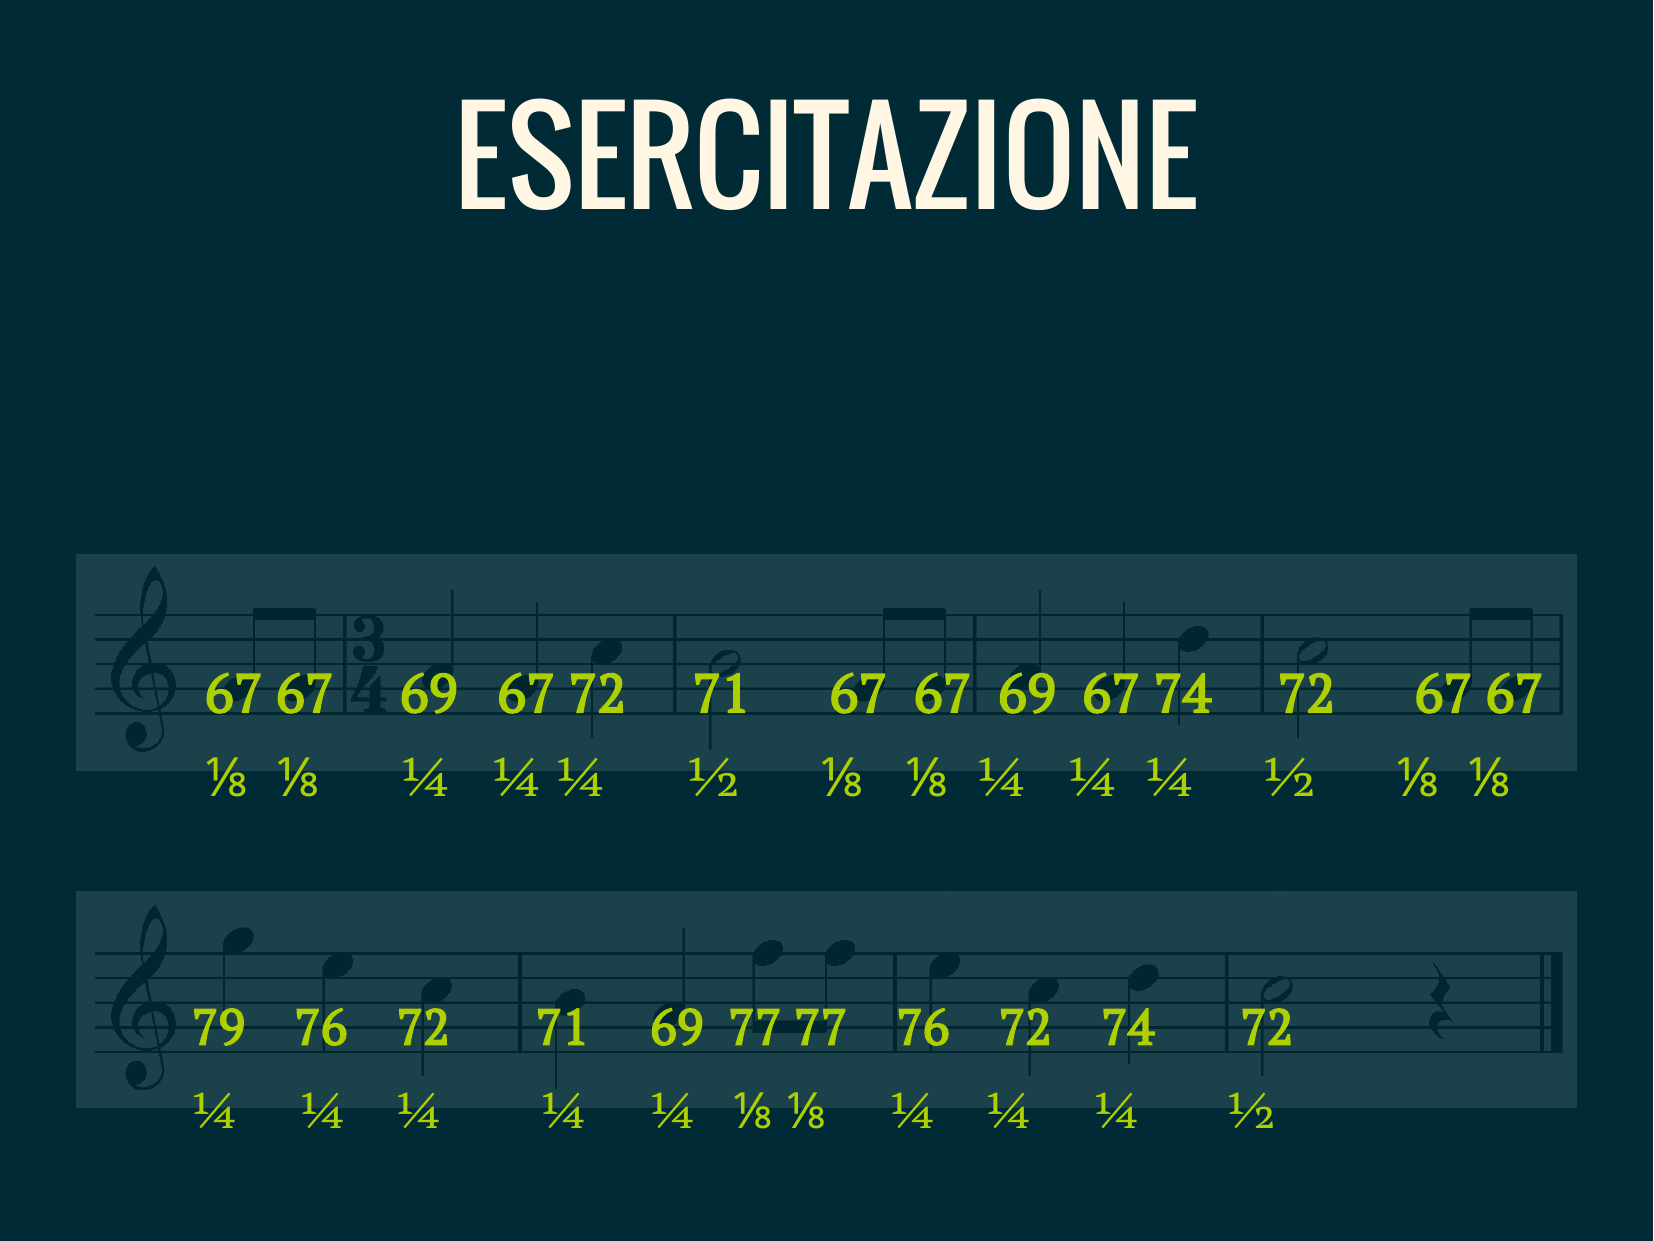

# Esercitazione
 67 67 69 67 72 71 67 67 69 67 74 72 67 67
 ⅛ ⅛ ¼ ¼ ¼ ½ ⅛ ⅛ ¼ ¼ ¼ ½ ⅛ ⅛
79 76 72 71 69 77 77 76 72 74 72
¼ ¼ ¼ ¼ ¼ ⅛ ⅛ ¼ ¼ ¼ ½